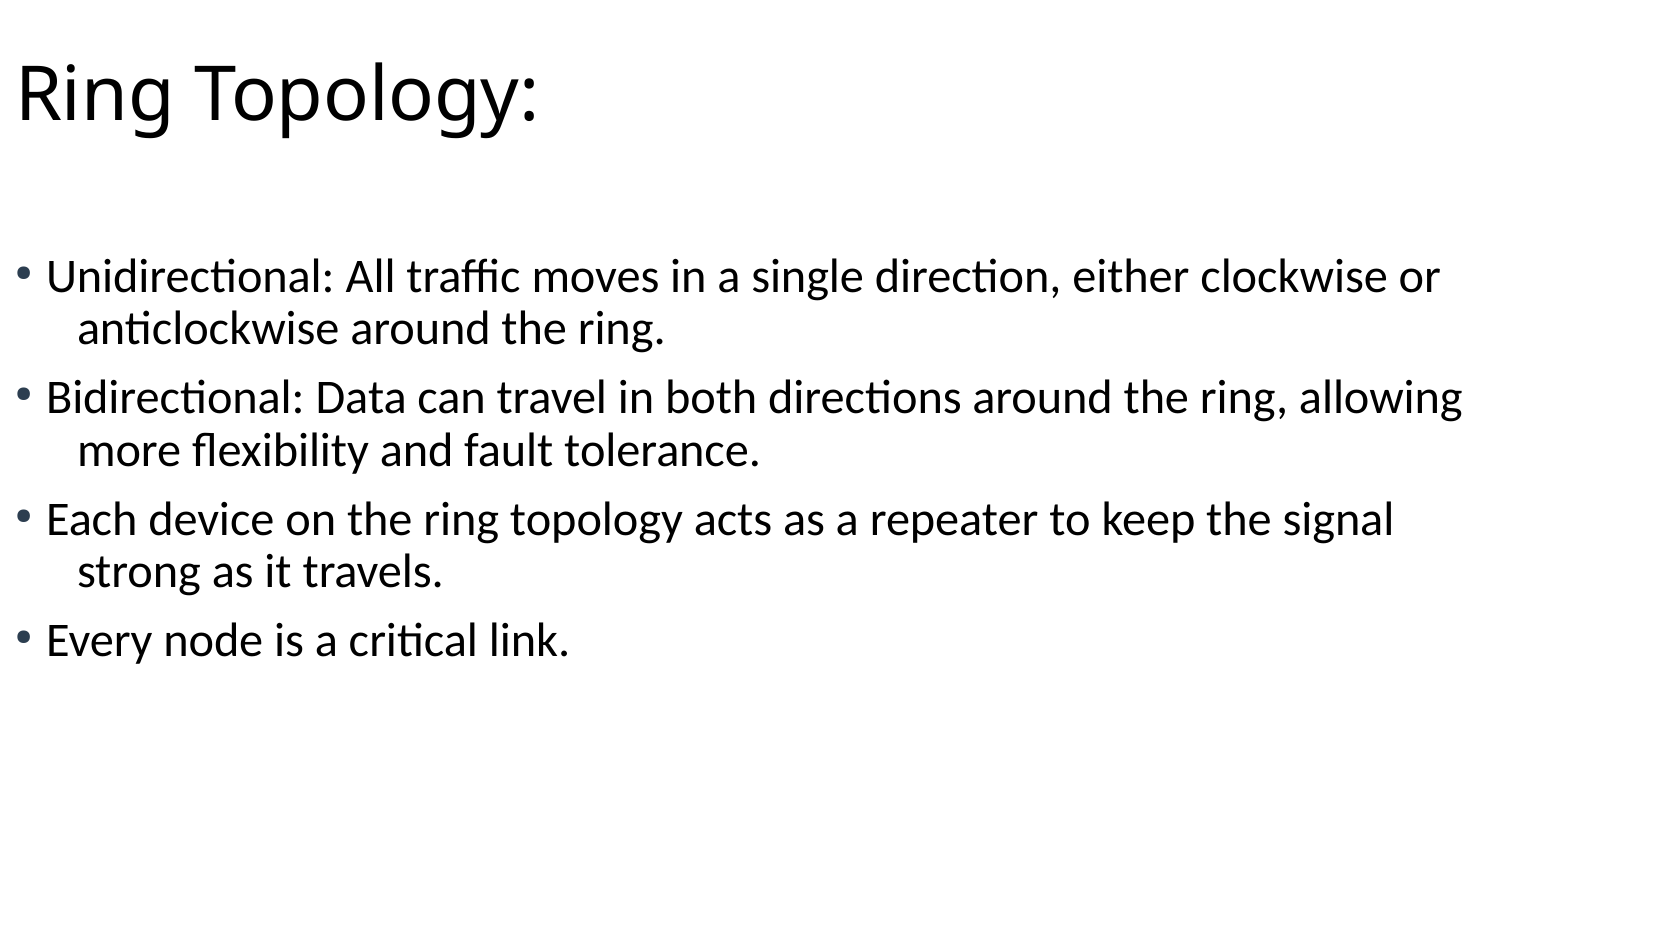

# Ring Topology:
Unidirectional: All traffic moves in a single direction, either clockwise or anticlockwise around the ring.
Bidirectional: Data can travel in both directions around the ring, allowing more flexibility and fault tolerance.
Each device on the ring topology acts as a repeater to keep the signal strong as it travels.
Every node is a critical link.